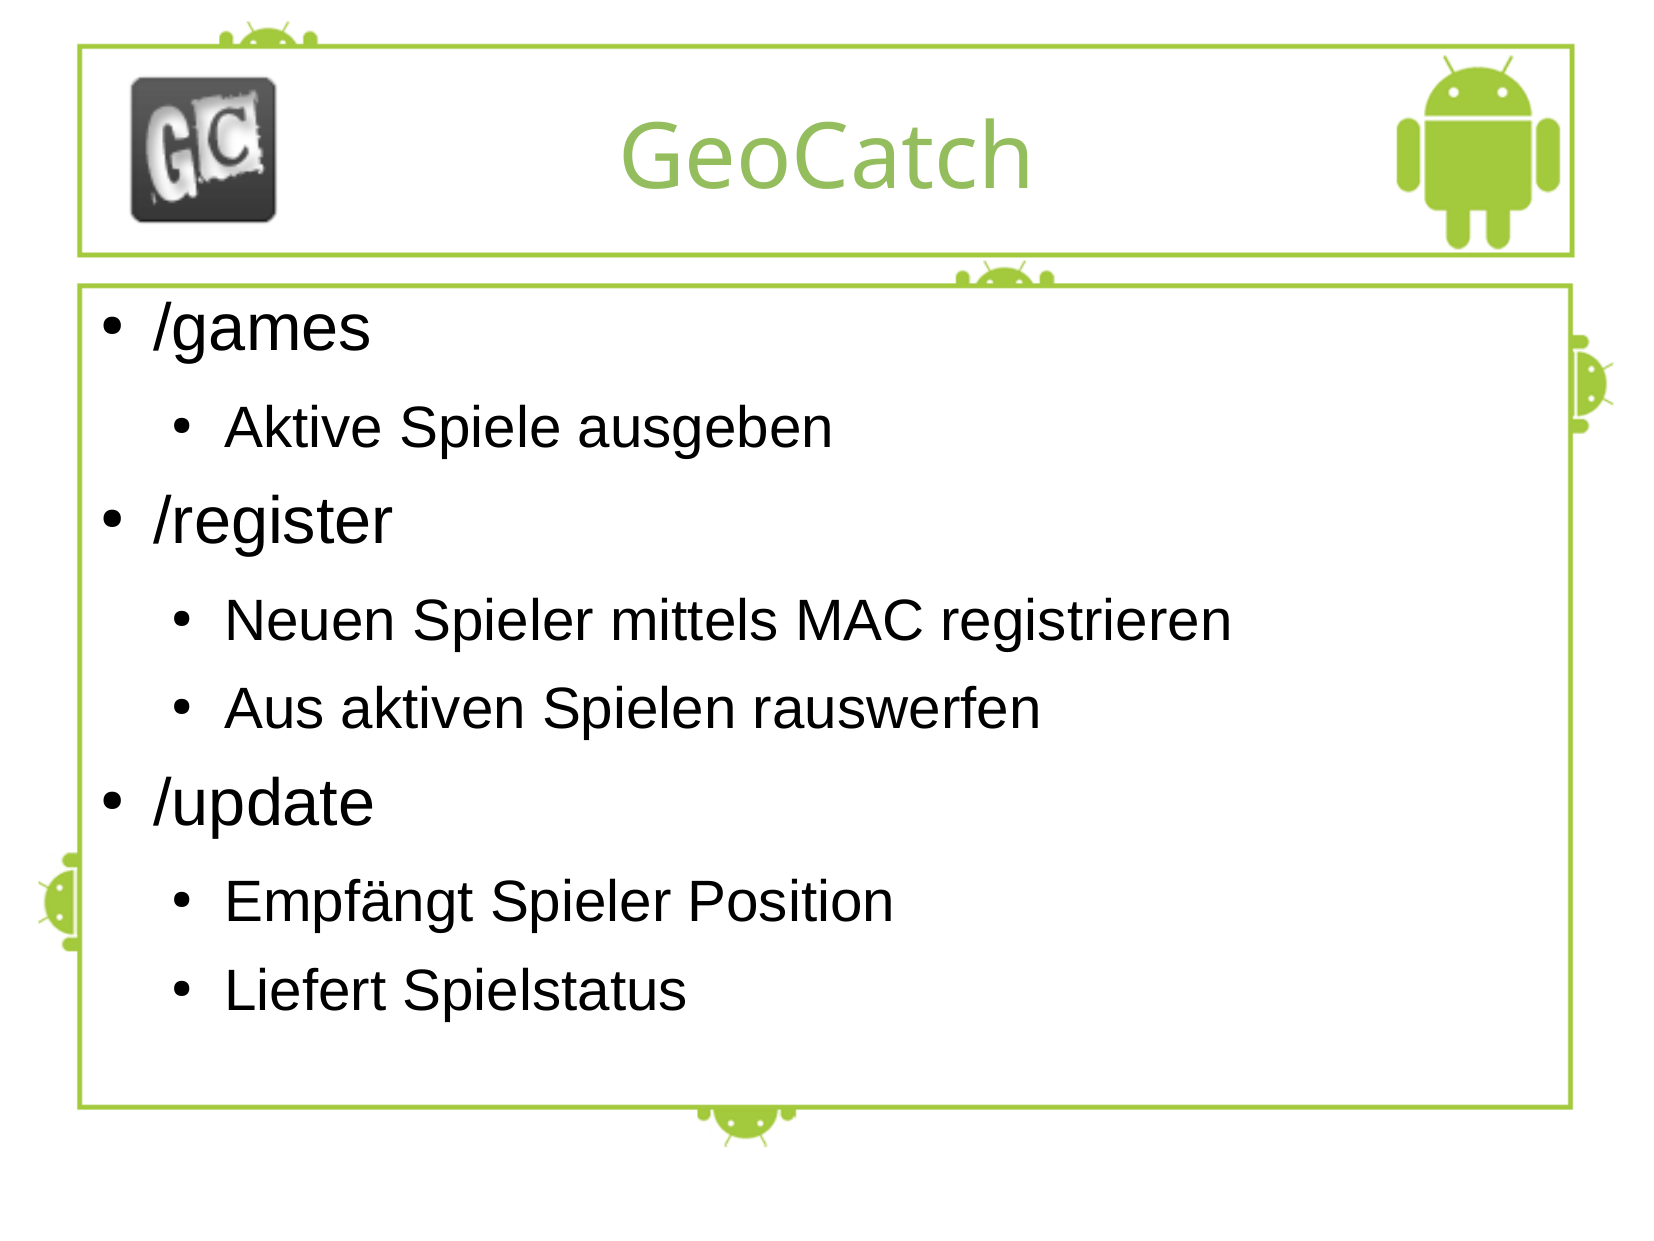

# GeoCatch
/games
Aktive Spiele ausgeben
/register
Neuen Spieler mittels MAC registrieren
Aus aktiven Spielen rauswerfen
/update
Empfängt Spieler Position
Liefert Spielstatus